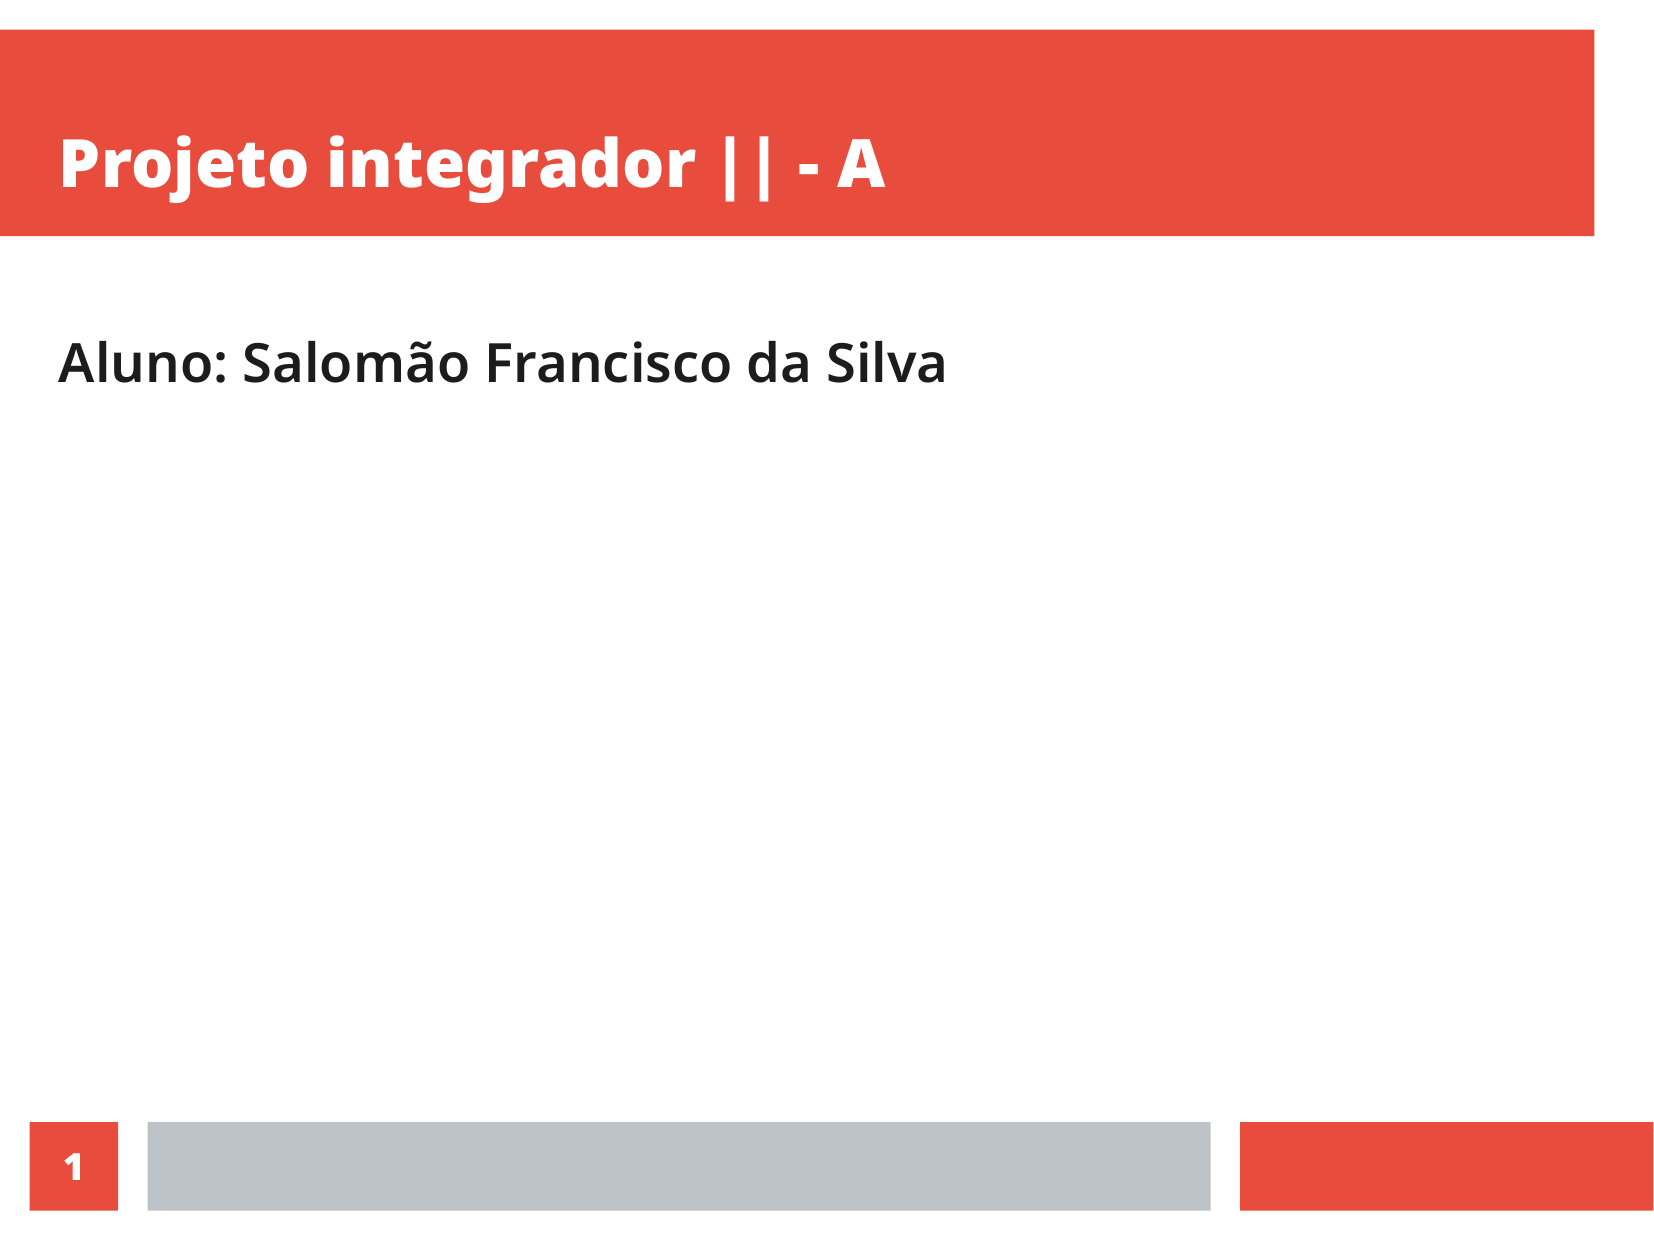

# Projeto integrador || - A
Aluno: Salomão Francisco da Silva
1